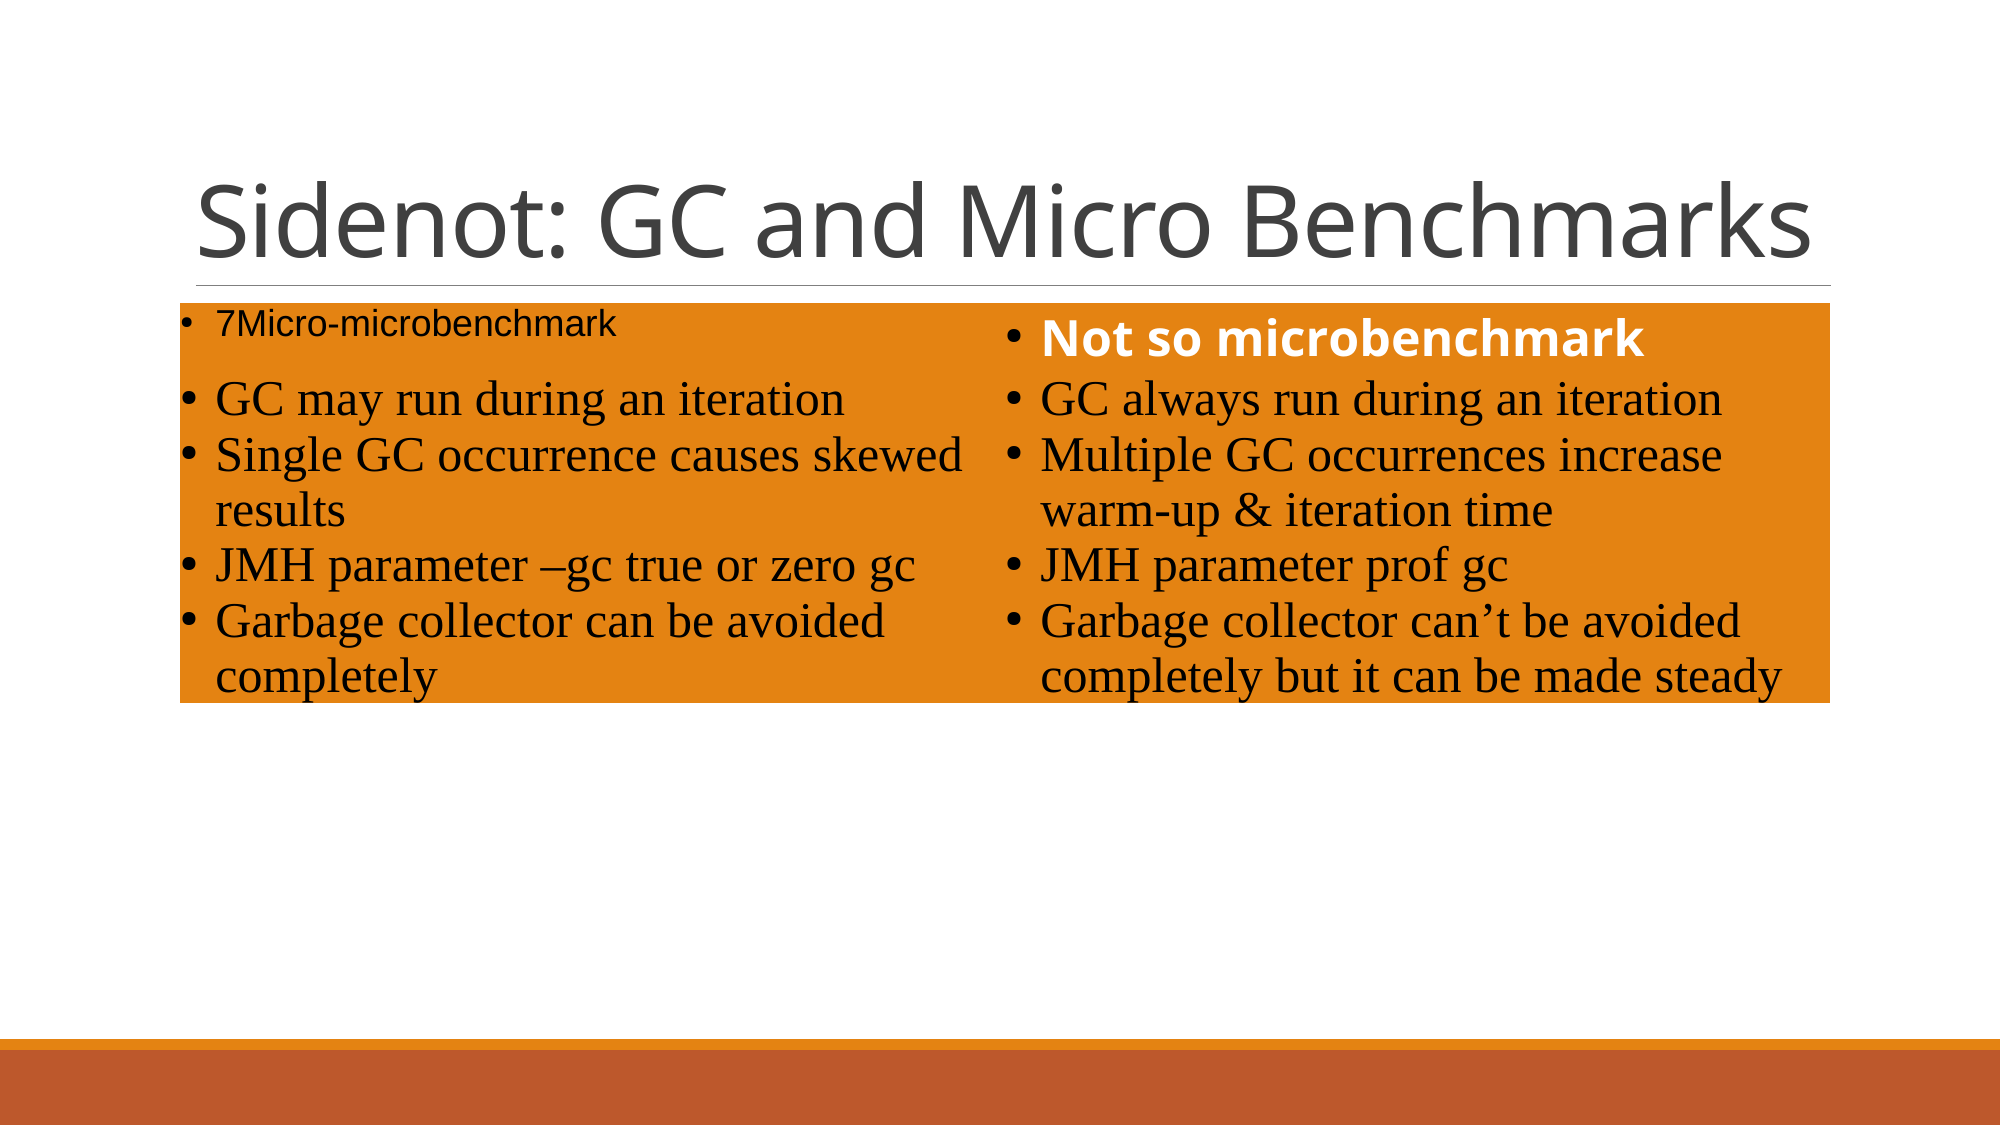

# Sidenot: GC and Micro Benchmarks
| 7Micro-microbenchmark | Not so microbenchmark |
| --- | --- |
| GC may run during an iteration | GC always run during an iteration |
| Single GC occurrence causes skewed results | Multiple GC occurrences increase warm-up & iteration time |
| JMH parameter –gc true or zero gc | JMH parameter prof gc |
| Garbage collector can be avoided completely | Garbage collector can’t be avoided completely but it can be made steady |